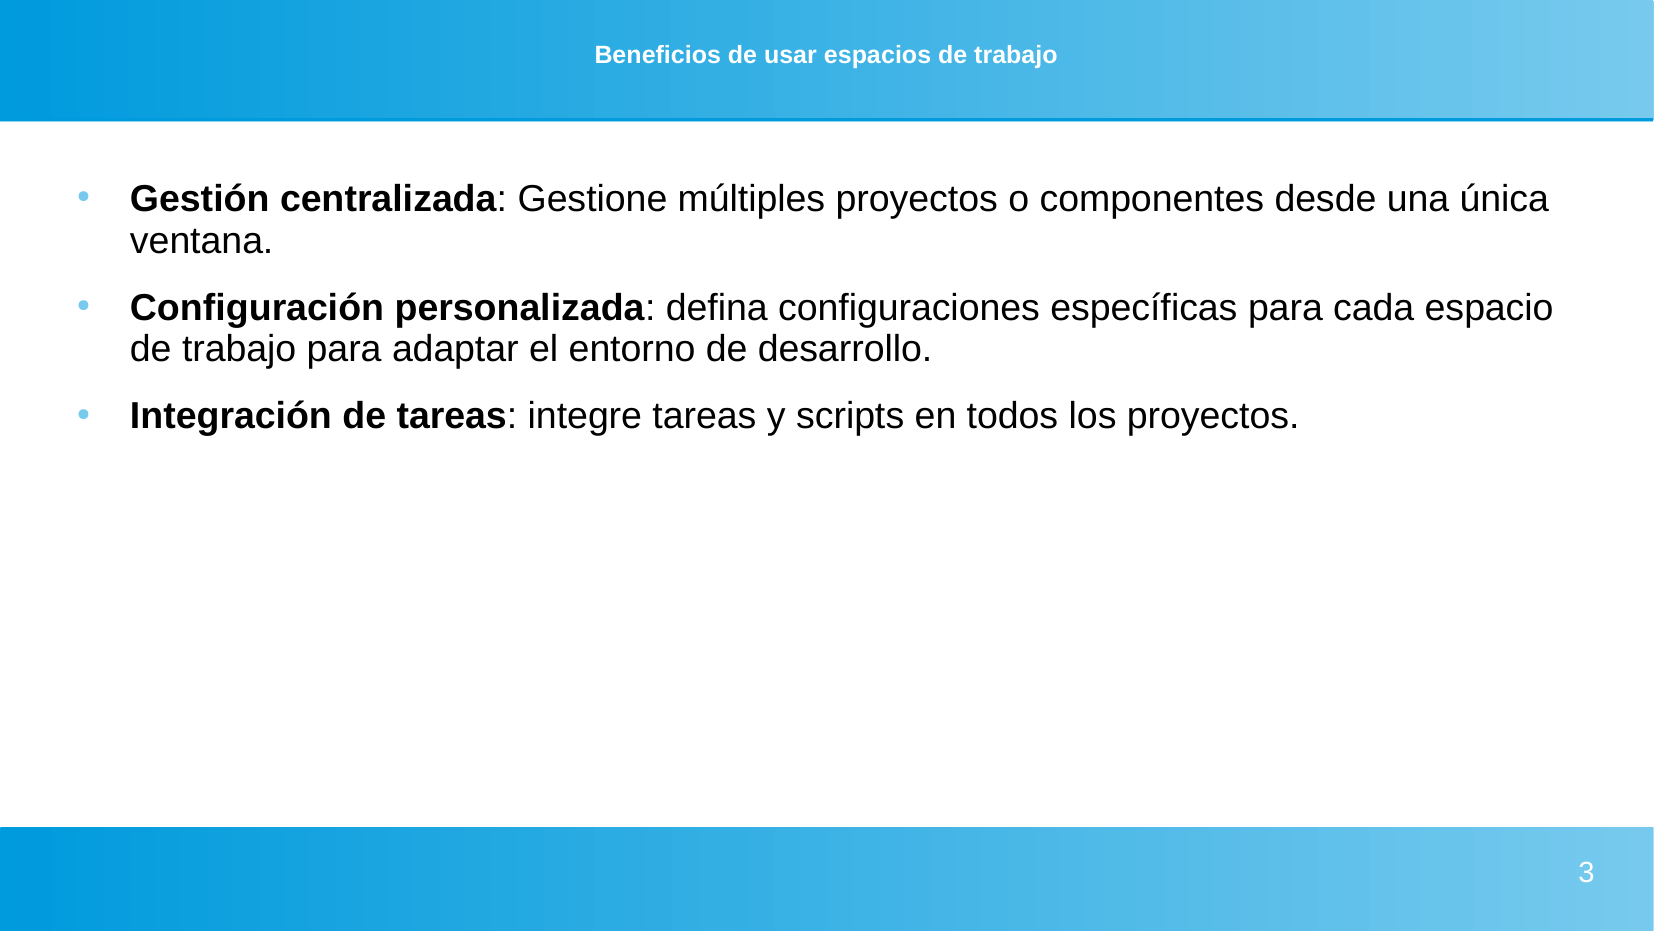

# Beneficios de usar espacios de trabajo
Gestión centralizada: Gestione múltiples proyectos o componentes desde una única ventana.
Configuración personalizada: defina configuraciones específicas para cada espacio de trabajo para adaptar el entorno de desarrollo.
Integración de tareas: integre tareas y scripts en todos los proyectos.
3